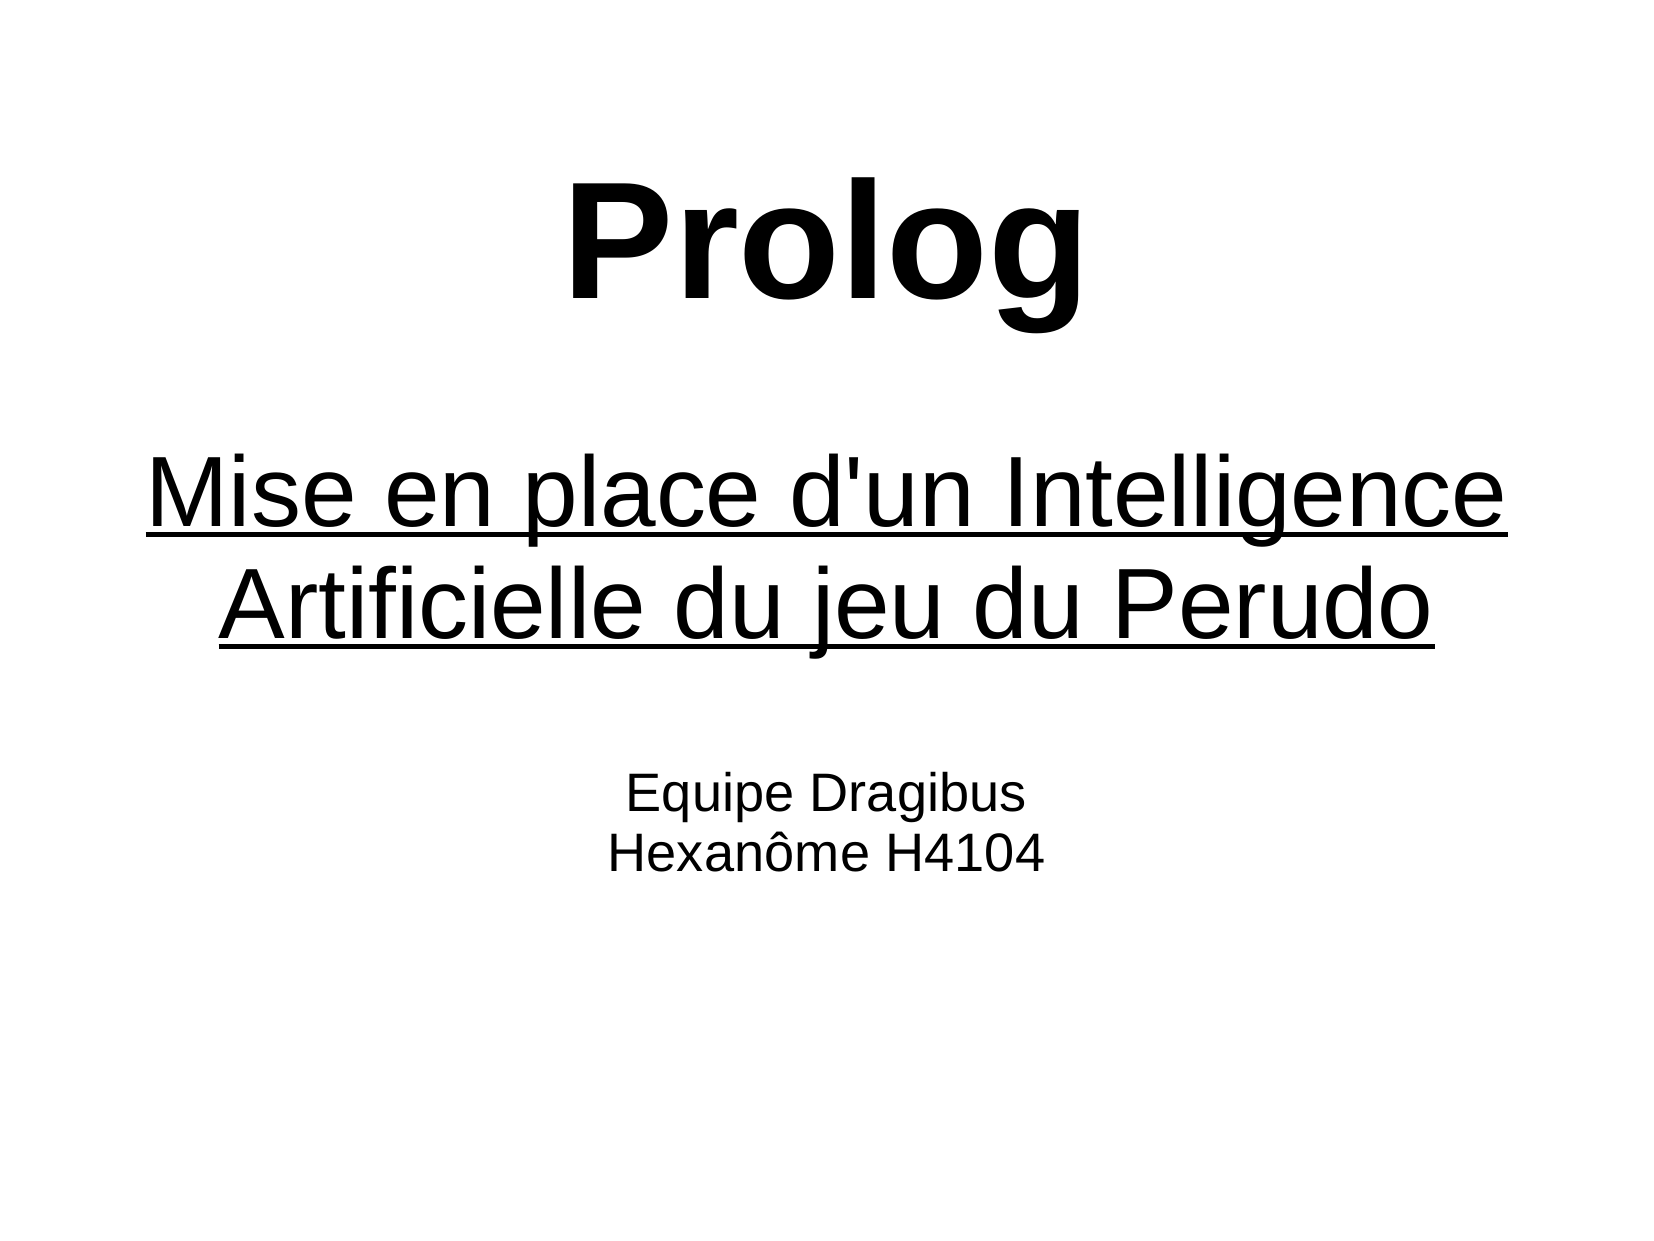

# Prolog Mise en place d'un Intelligence Artificielle du jeu du Perudo Equipe Dragibus Hexanôme H4104